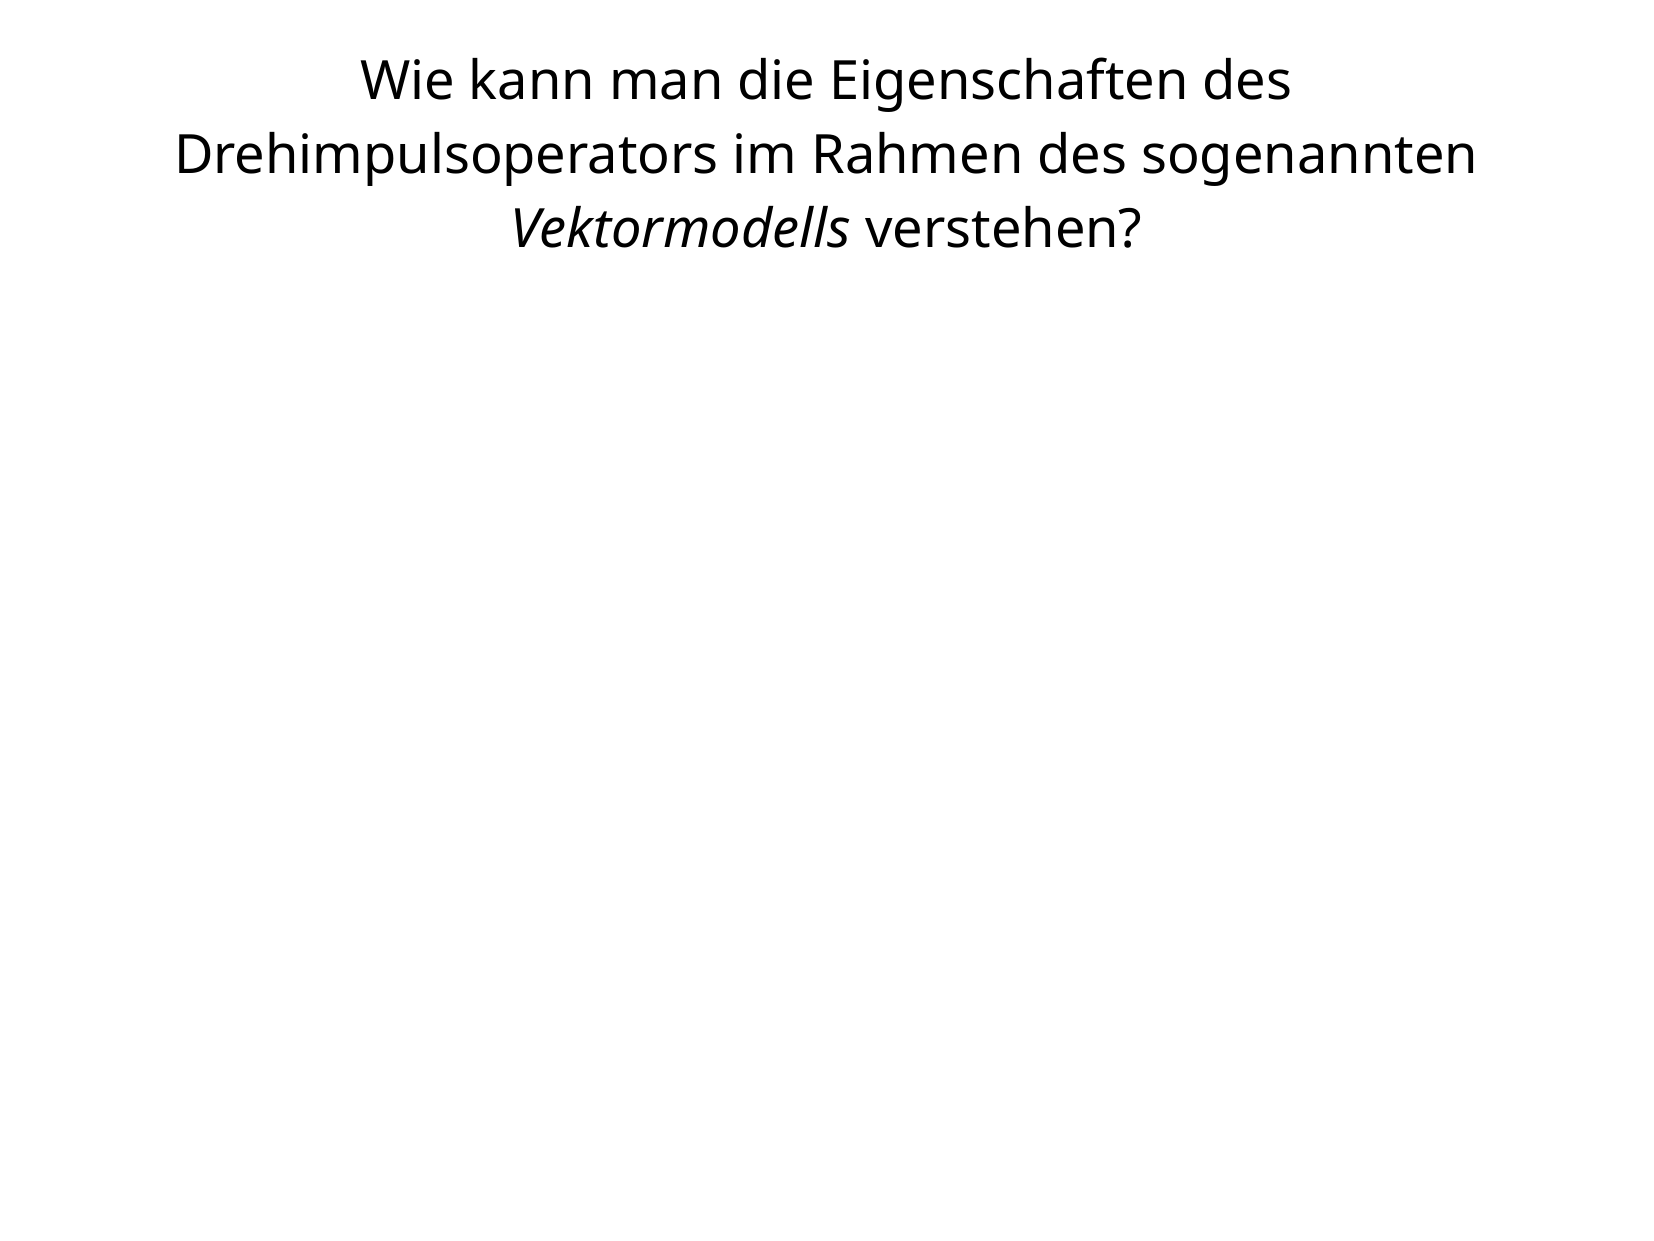

# Wie kann man die Eigenschaften des Drehimpulsoperators im Rahmen des sogenannten Vektormodells verstehen?